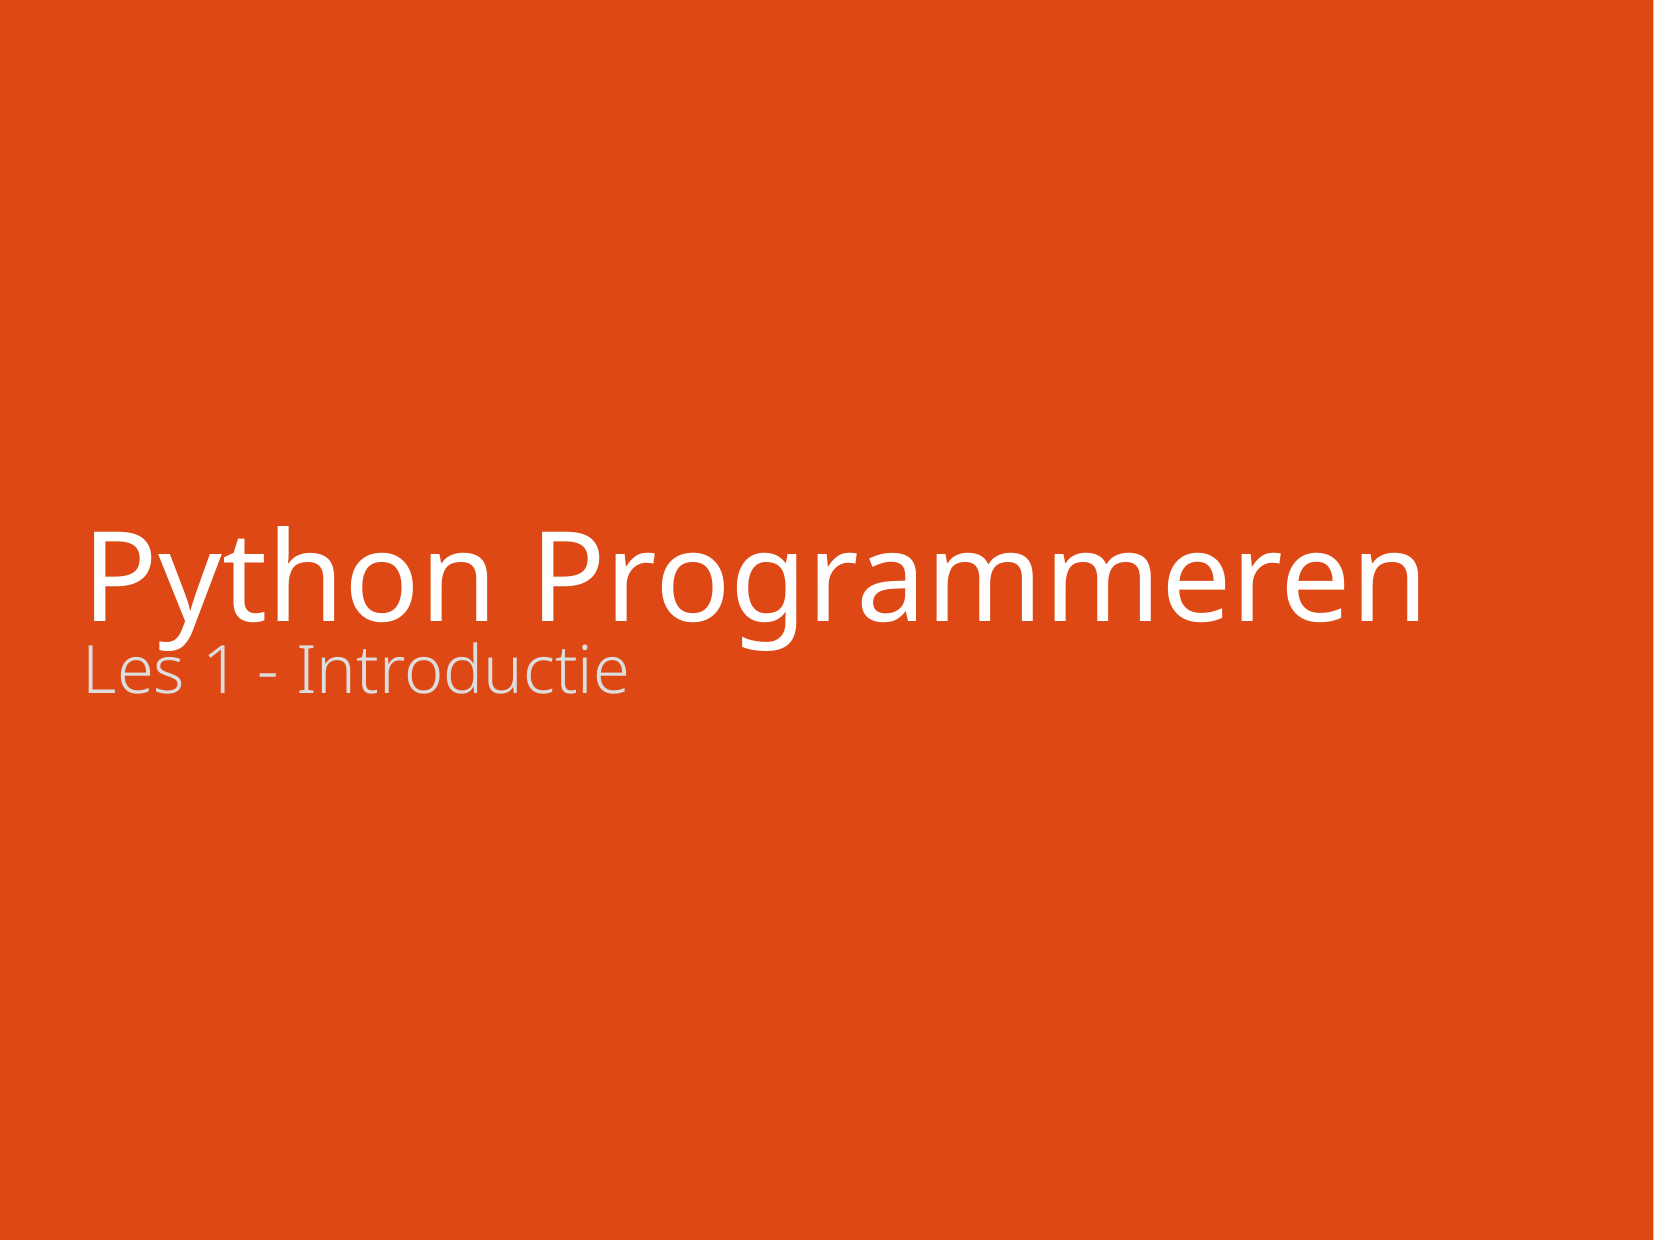

# Python Programmeren
Les 1 - Introductie